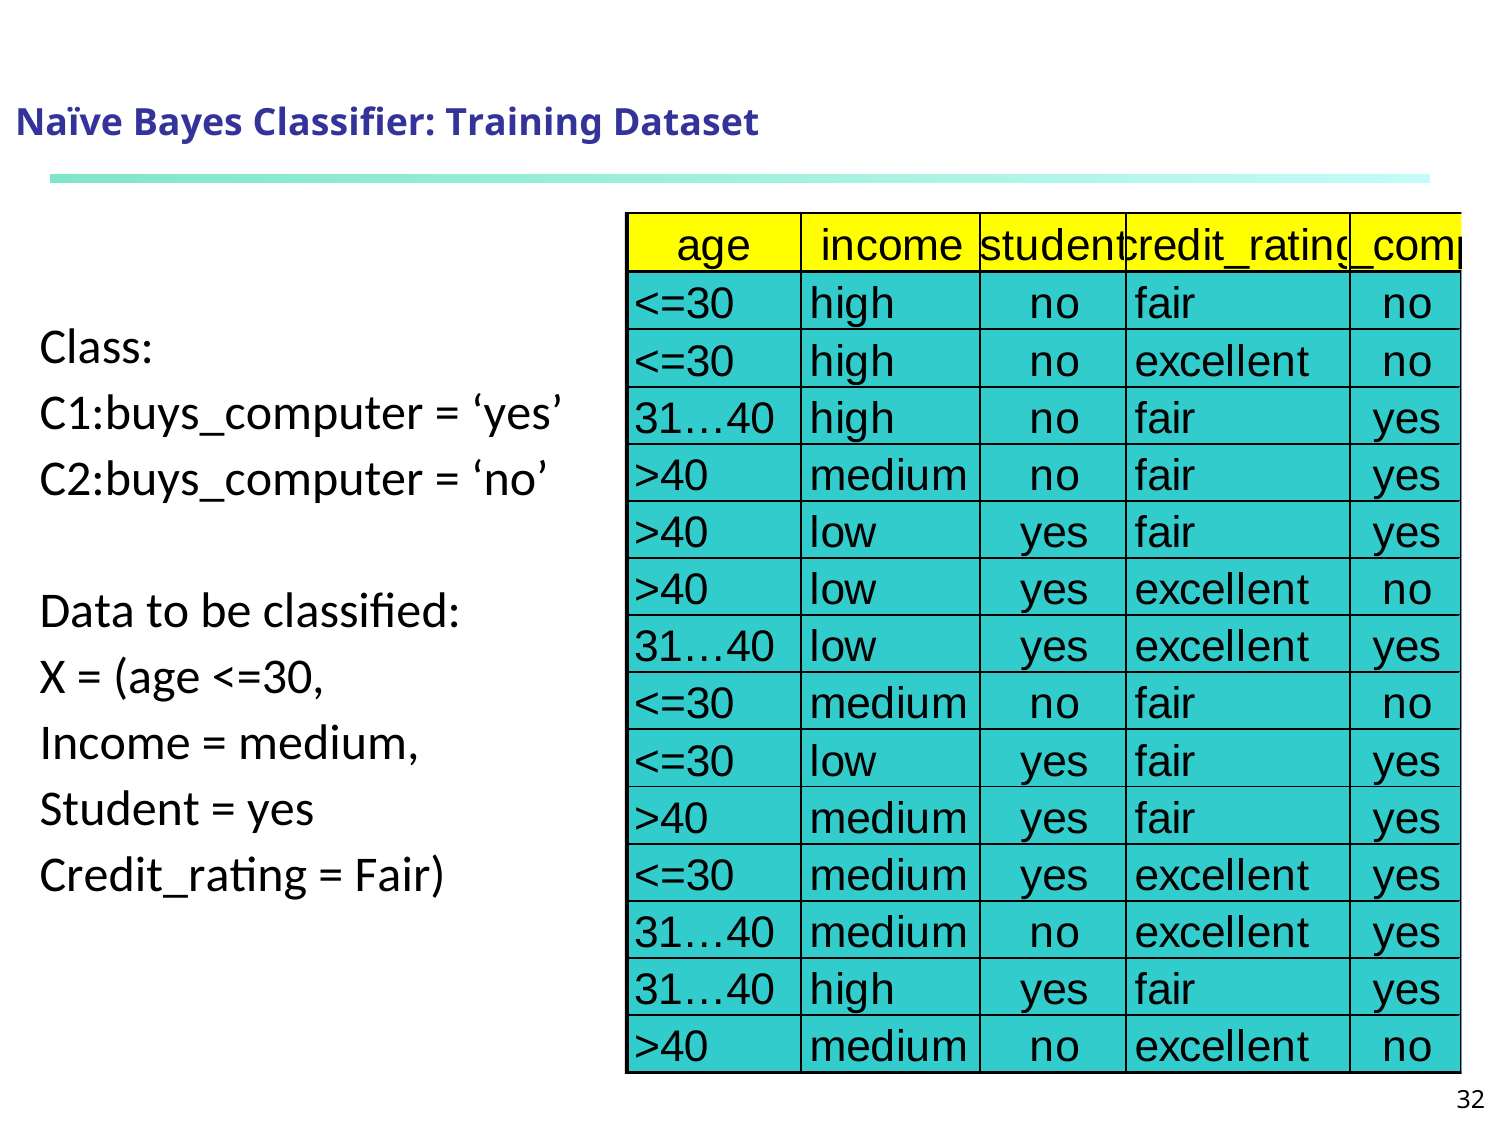

# Naïve Bayes Classifier: Training Dataset
Class:
C1:buys_computer = ‘yes’
C2:buys_computer = ‘no’
Data to be classified:
X = (age <=30,
Income = medium,
Student = yes
Credit_rating = Fair)